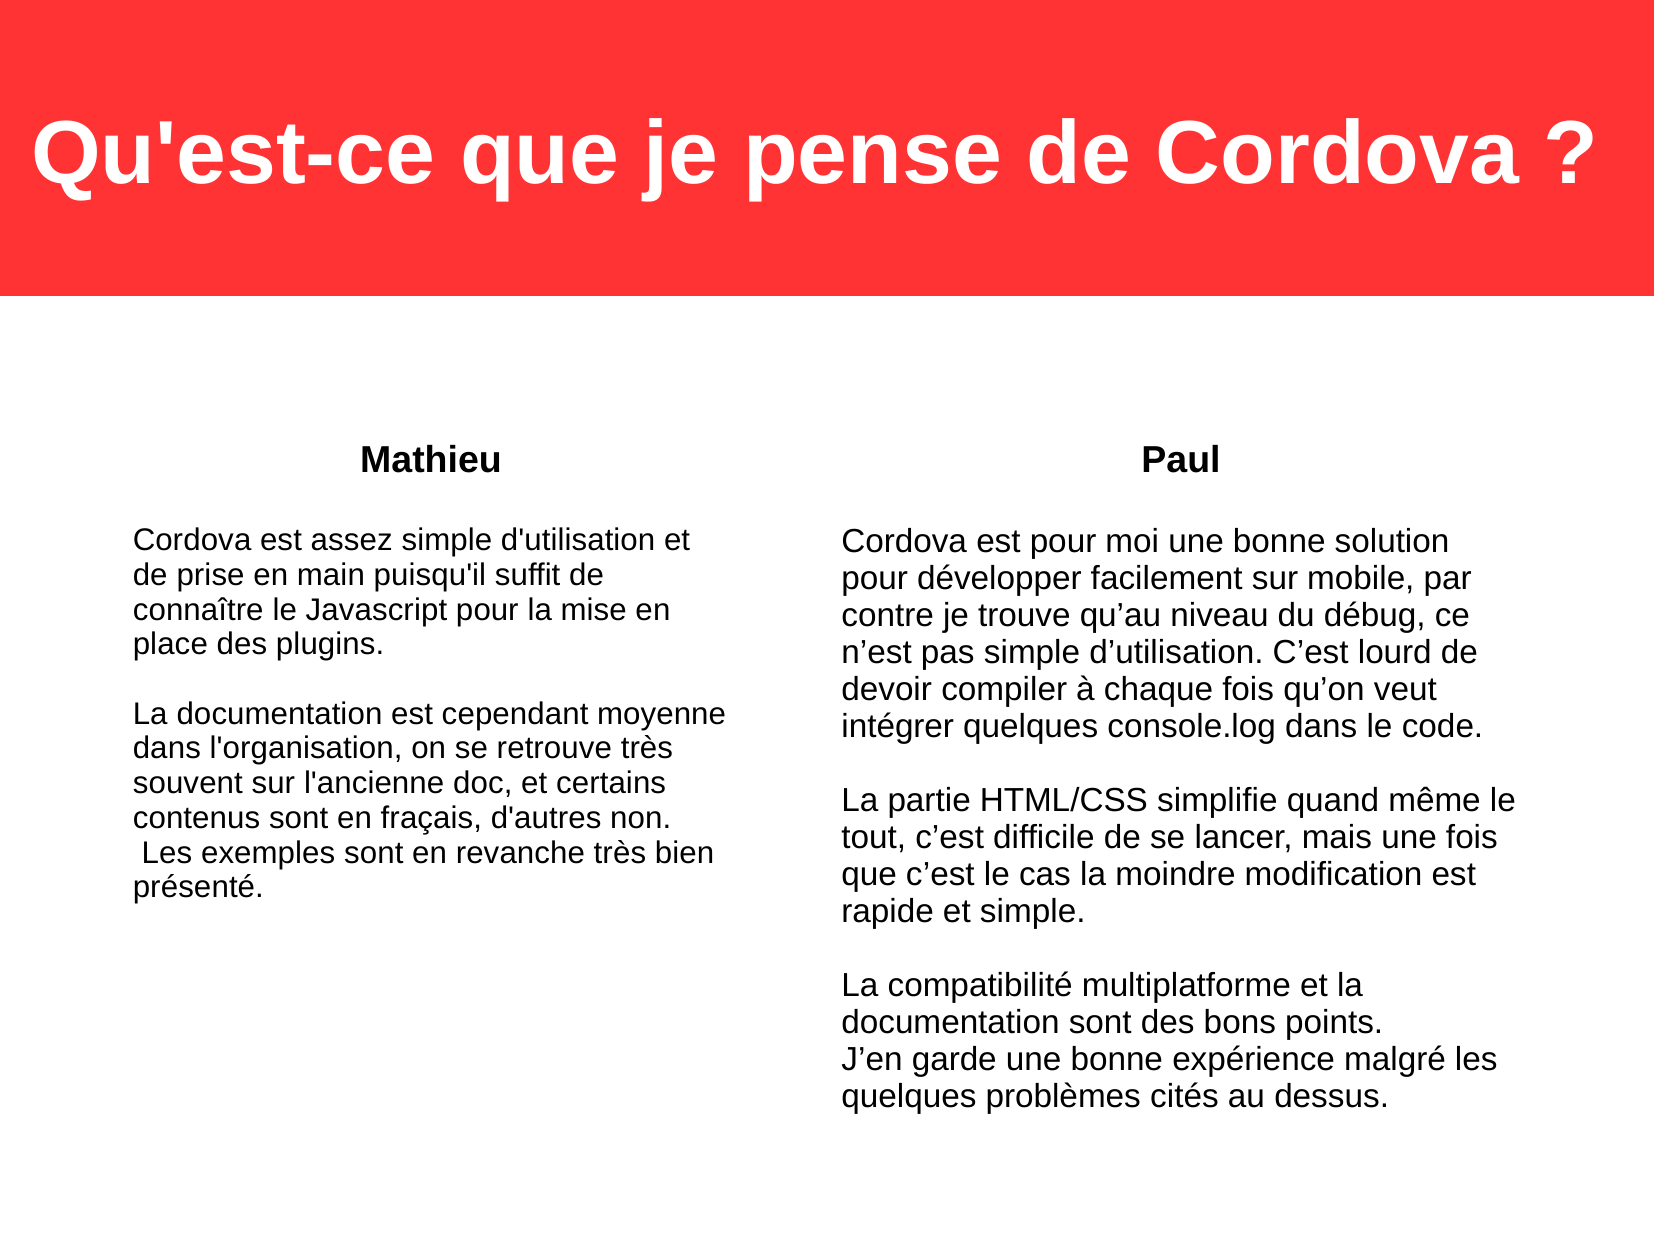

# Qu'est-ce que je pense de Cordova ?
Mathieu
Cordova est assez simple d'utilisation et de prise en main puisqu'il suffit de connaître le Javascript pour la mise en place des plugins.
La documentation est cependant moyenne dans l'organisation, on se retrouve très souvent sur l'ancienne doc, et certains contenus sont en fraçais, d'autres non.
 Les exemples sont en revanche très bien présenté.
Paul
Cordova est pour moi une bonne solution pour développer facilement sur mobile, par contre je trouve qu’au niveau du débug, ce n’est pas simple d’utilisation. C’est lourd de devoir compiler à chaque fois qu’on veut intégrer quelques console.log dans le code.
La partie HTML/CSS simplifie quand même le tout, c’est difficile de se lancer, mais une fois que c’est le cas la moindre modification est rapide et simple.
La compatibilité multiplatforme et la documentation sont des bons points.
J’en garde une bonne expérience malgré les quelques problèmes cités au dessus.